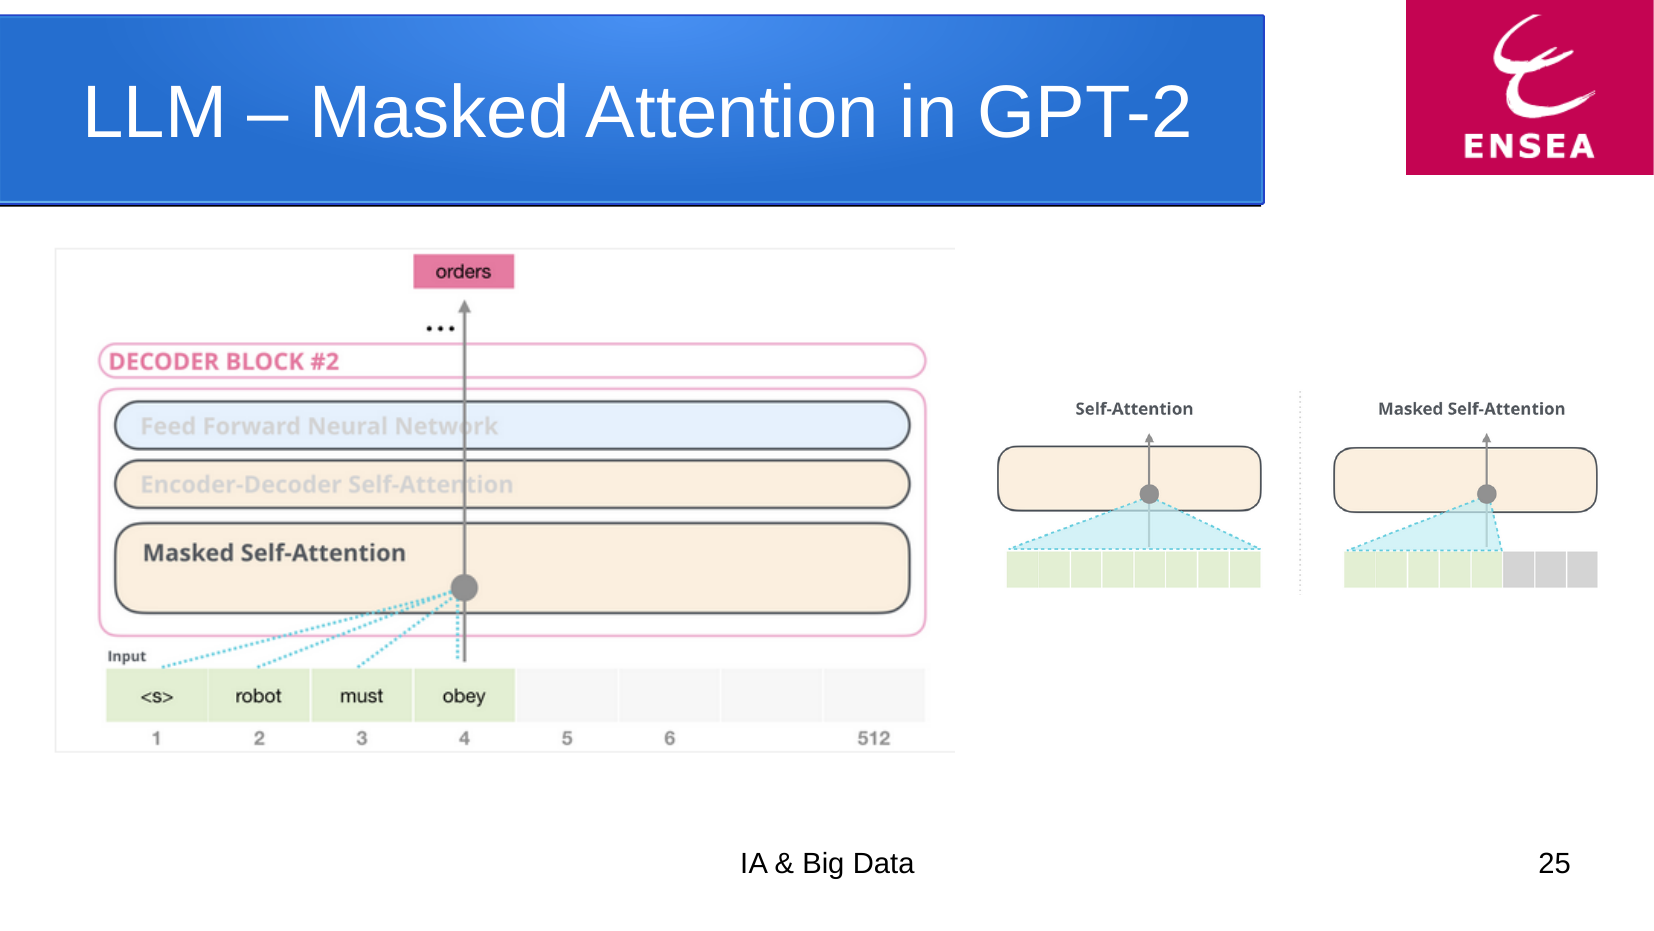

# LLM – Masked Attention in GPT-2
IA & Big Data
25